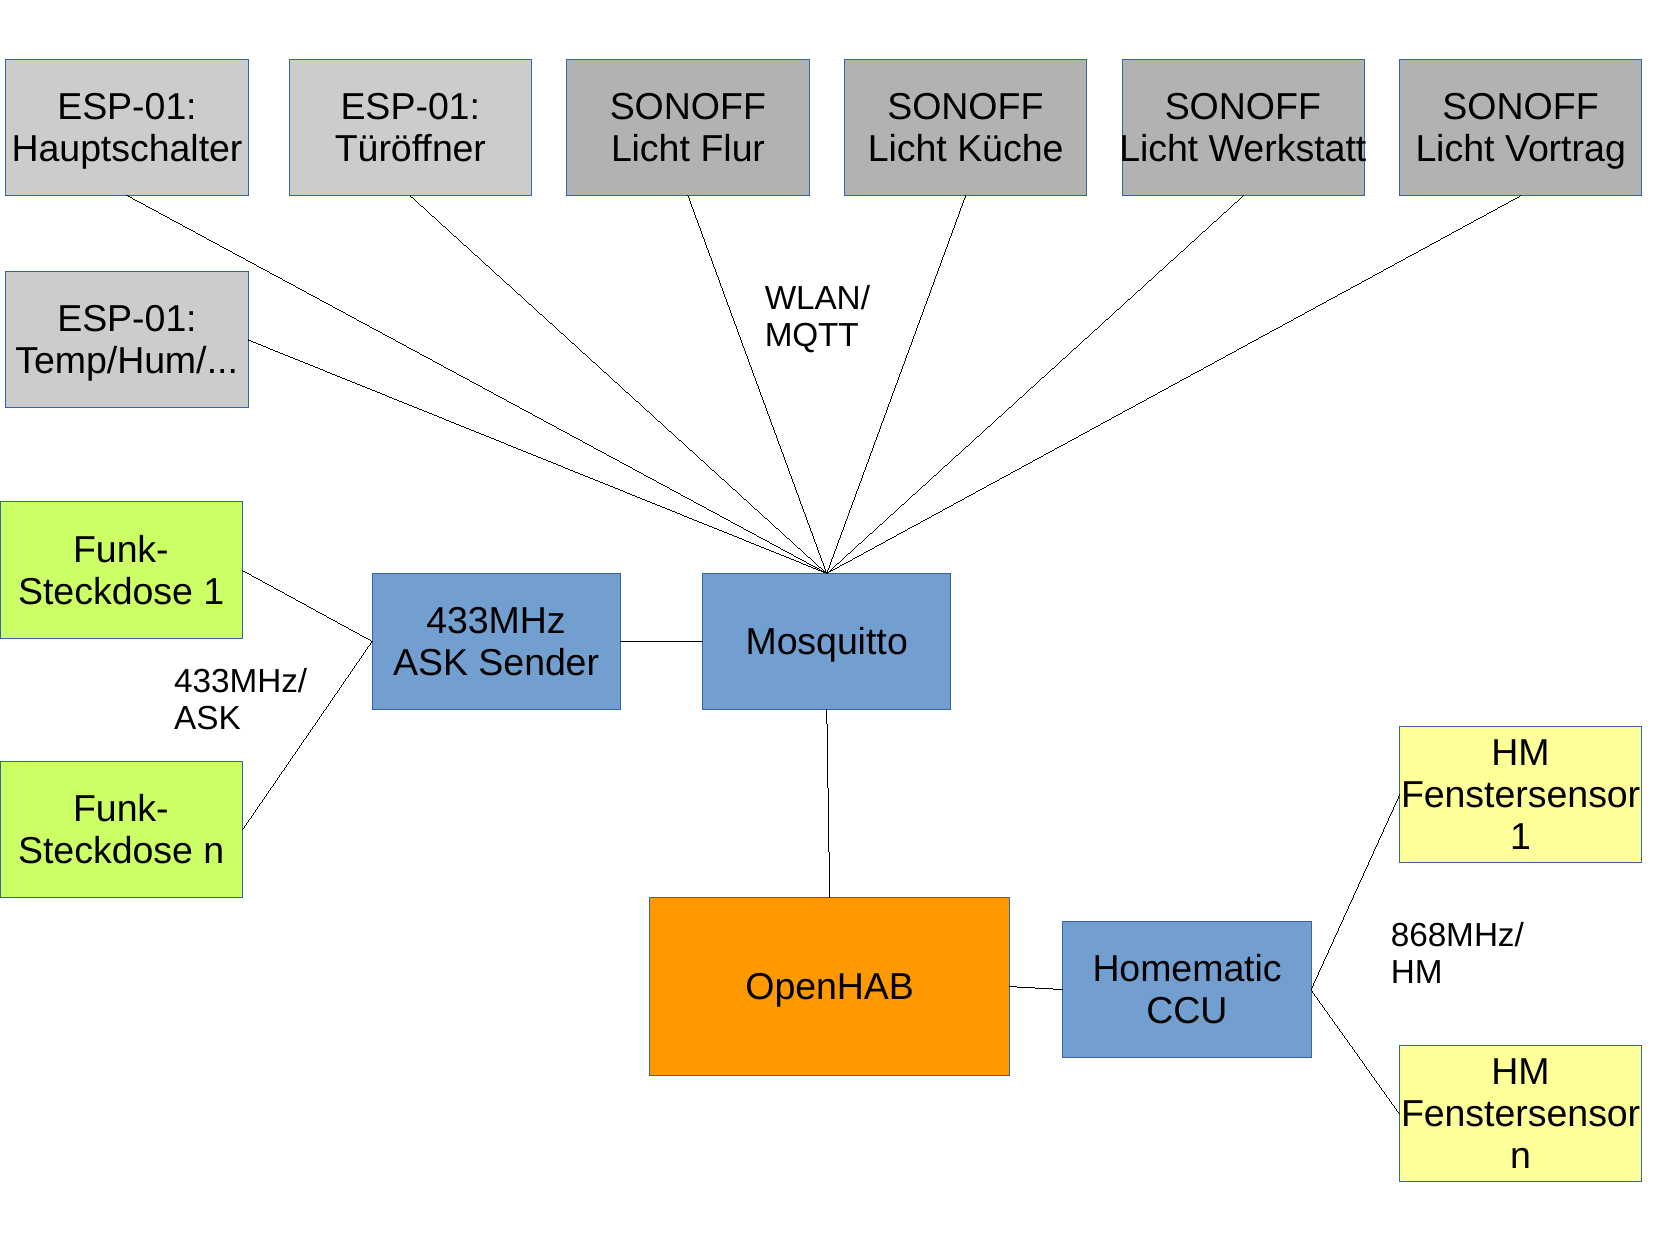

ESP-01:
Hauptschalter
SONOFF
Licht Flur
ESP-01:
Türöffner
SONOFF
Licht Küche
SONOFF
Licht Werkstatt
SONOFF
Licht Vortrag
ESP-01:
Temp/Hum/...
WLAN/
MQTT
Funk-
Steckdose 1
433MHz
ASK Sender
Mosquitto
433MHz/
ASK
HM
Fenstersensor
1
Funk-
Steckdose n
OpenHAB
868MHz/
HM
Homematic
CCU
HM
Fenstersensor
n